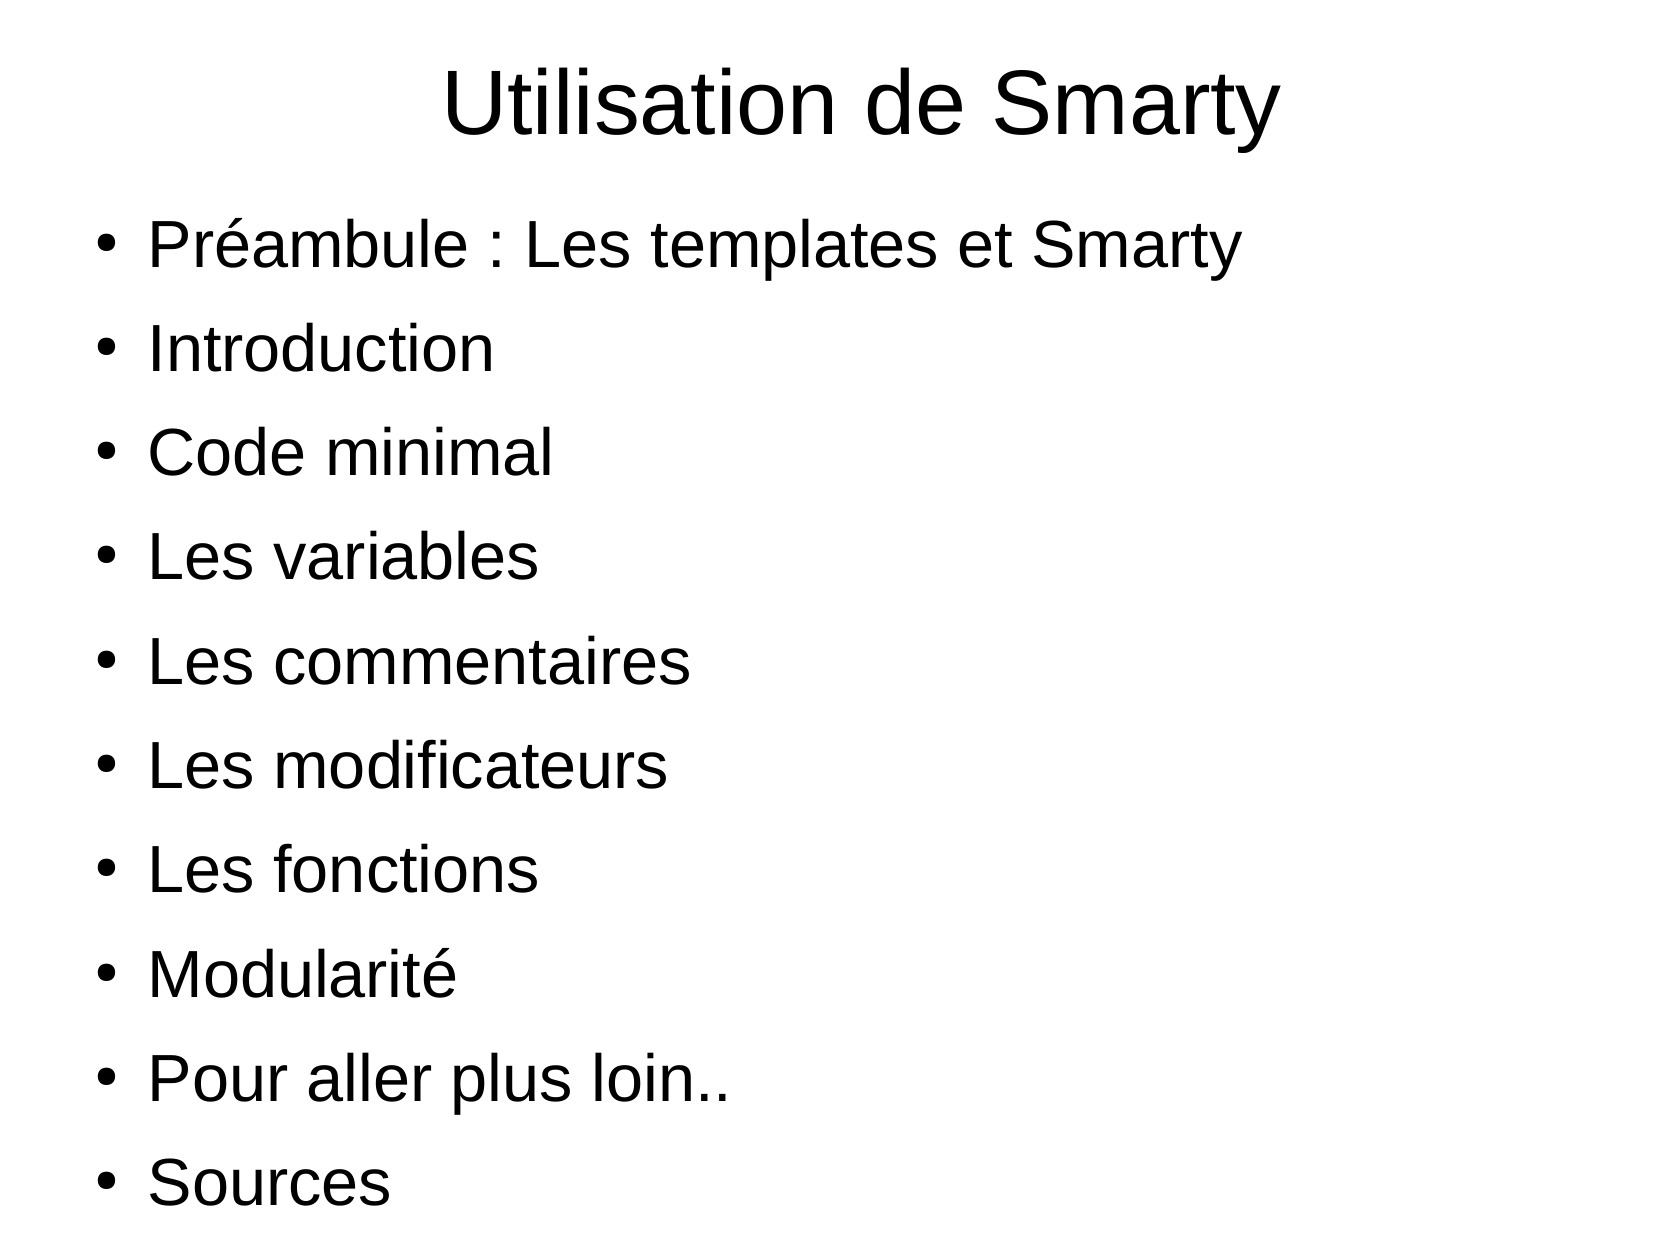

# Utilisation de Smarty
Préambule : Les templates et Smarty
Introduction
Code minimal
Les variables
Les commentaires
Les modificateurs
Les fonctions
Modularité
Pour aller plus loin..
Sources